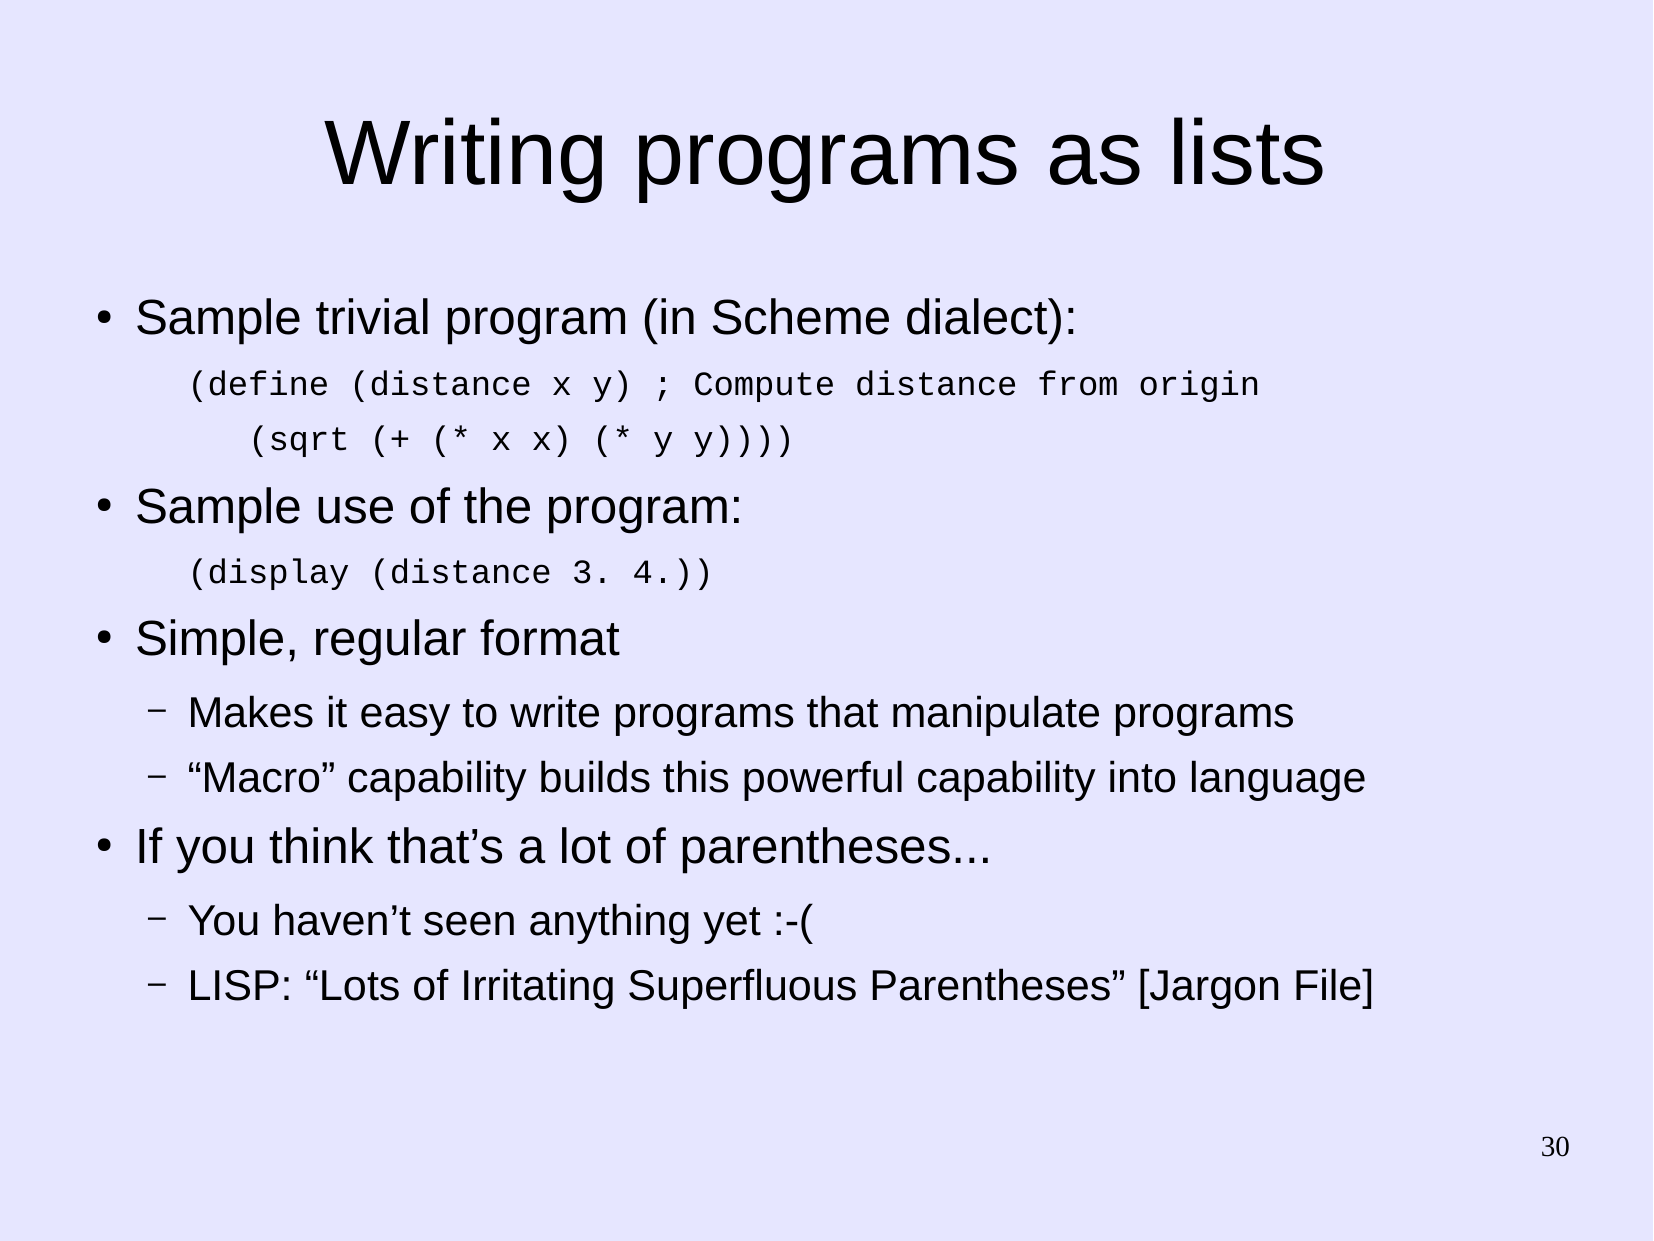

# Writing programs as lists
Sample trivial program (in Scheme dialect):
(define (distance x y) ; Compute distance from origin
 (sqrt (+ (* x x) (* y y))))
Sample use of the program:
(display (distance 3. 4.))
Simple, regular format
Makes it easy to write programs that manipulate programs
“Macro” capability builds this powerful capability into language
If you think that’s a lot of parentheses...
You haven’t seen anything yet :-(
LISP: “Lots of Irritating Superfluous Parentheses” [Jargon File]
30